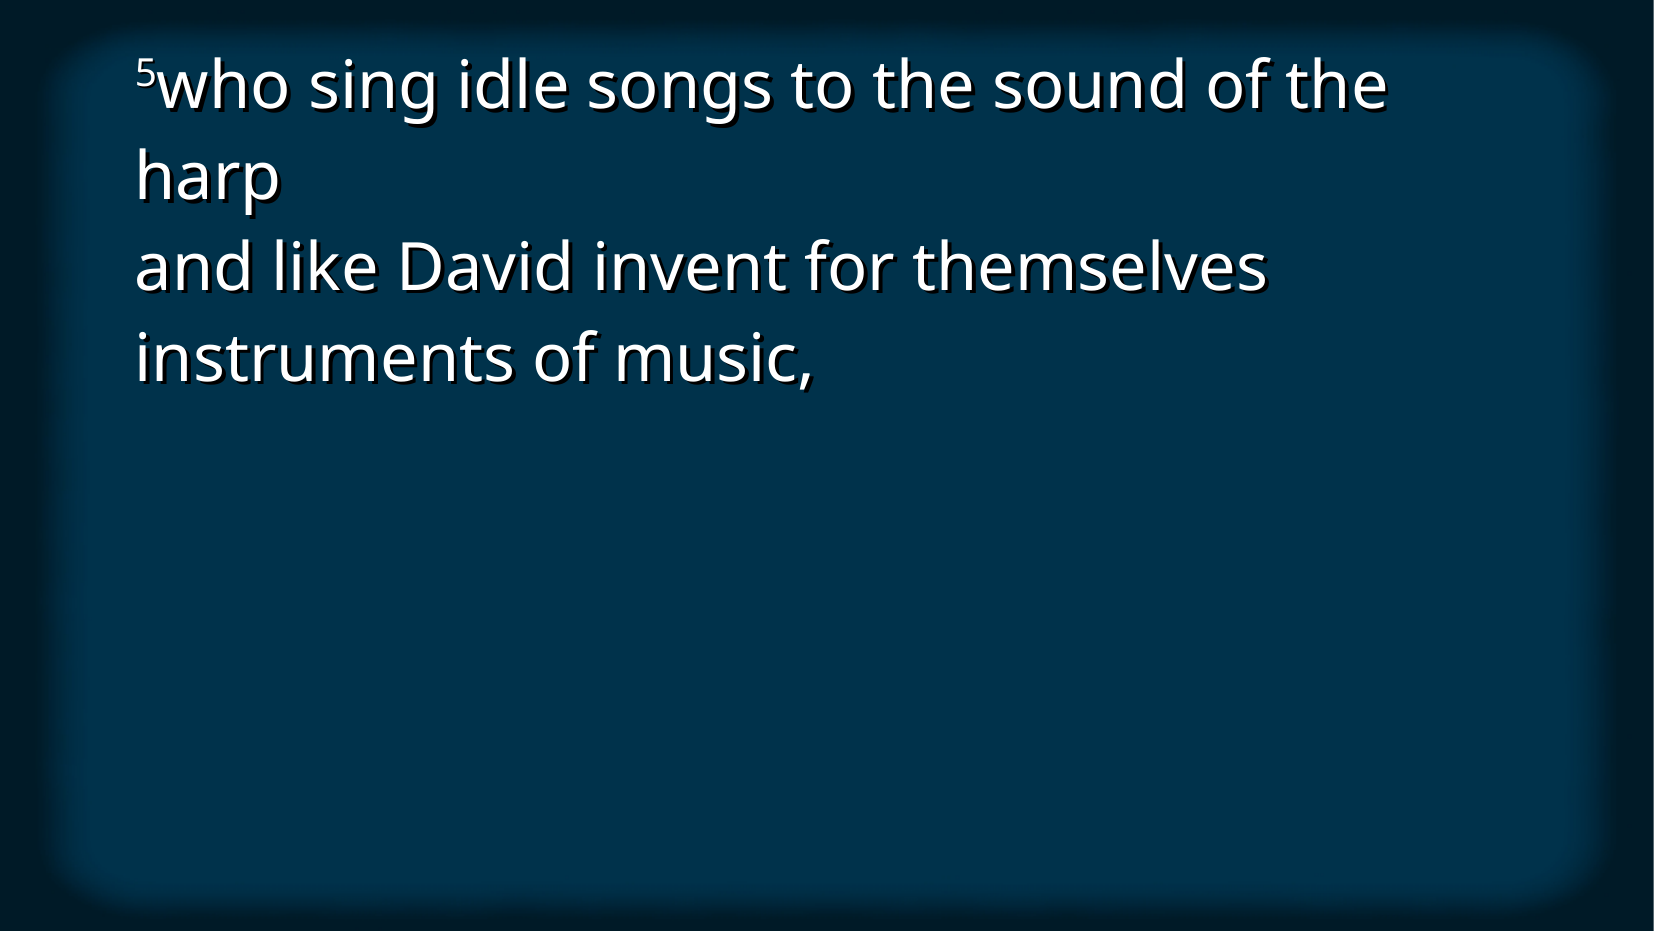

5who sing idle songs to the sound of the harp
and like David invent for themselves instruments of music,